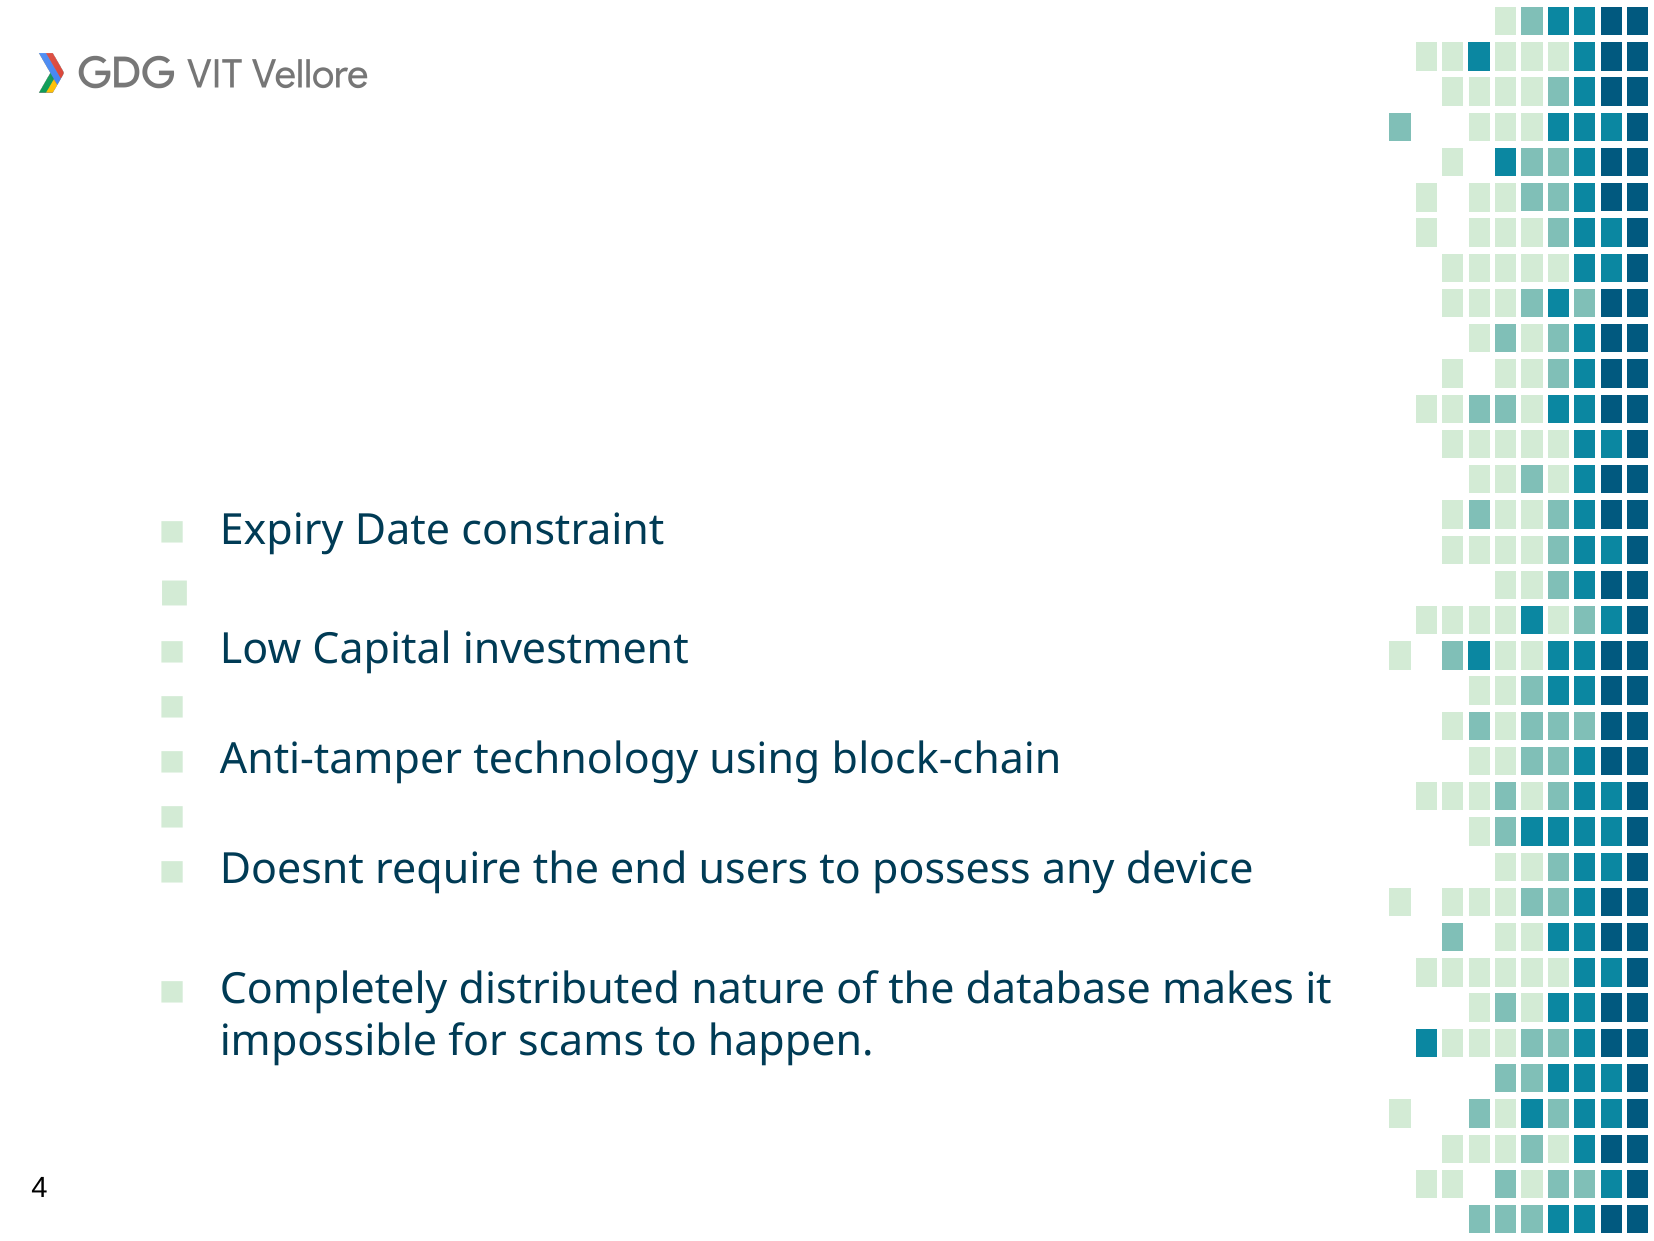

#
Expiry Date constraint
Low Capital investment
Anti-tamper technology using block-chain
Doesnt require the end users to possess any device
Completely distributed nature of the database makes it impossible for scams to happen.